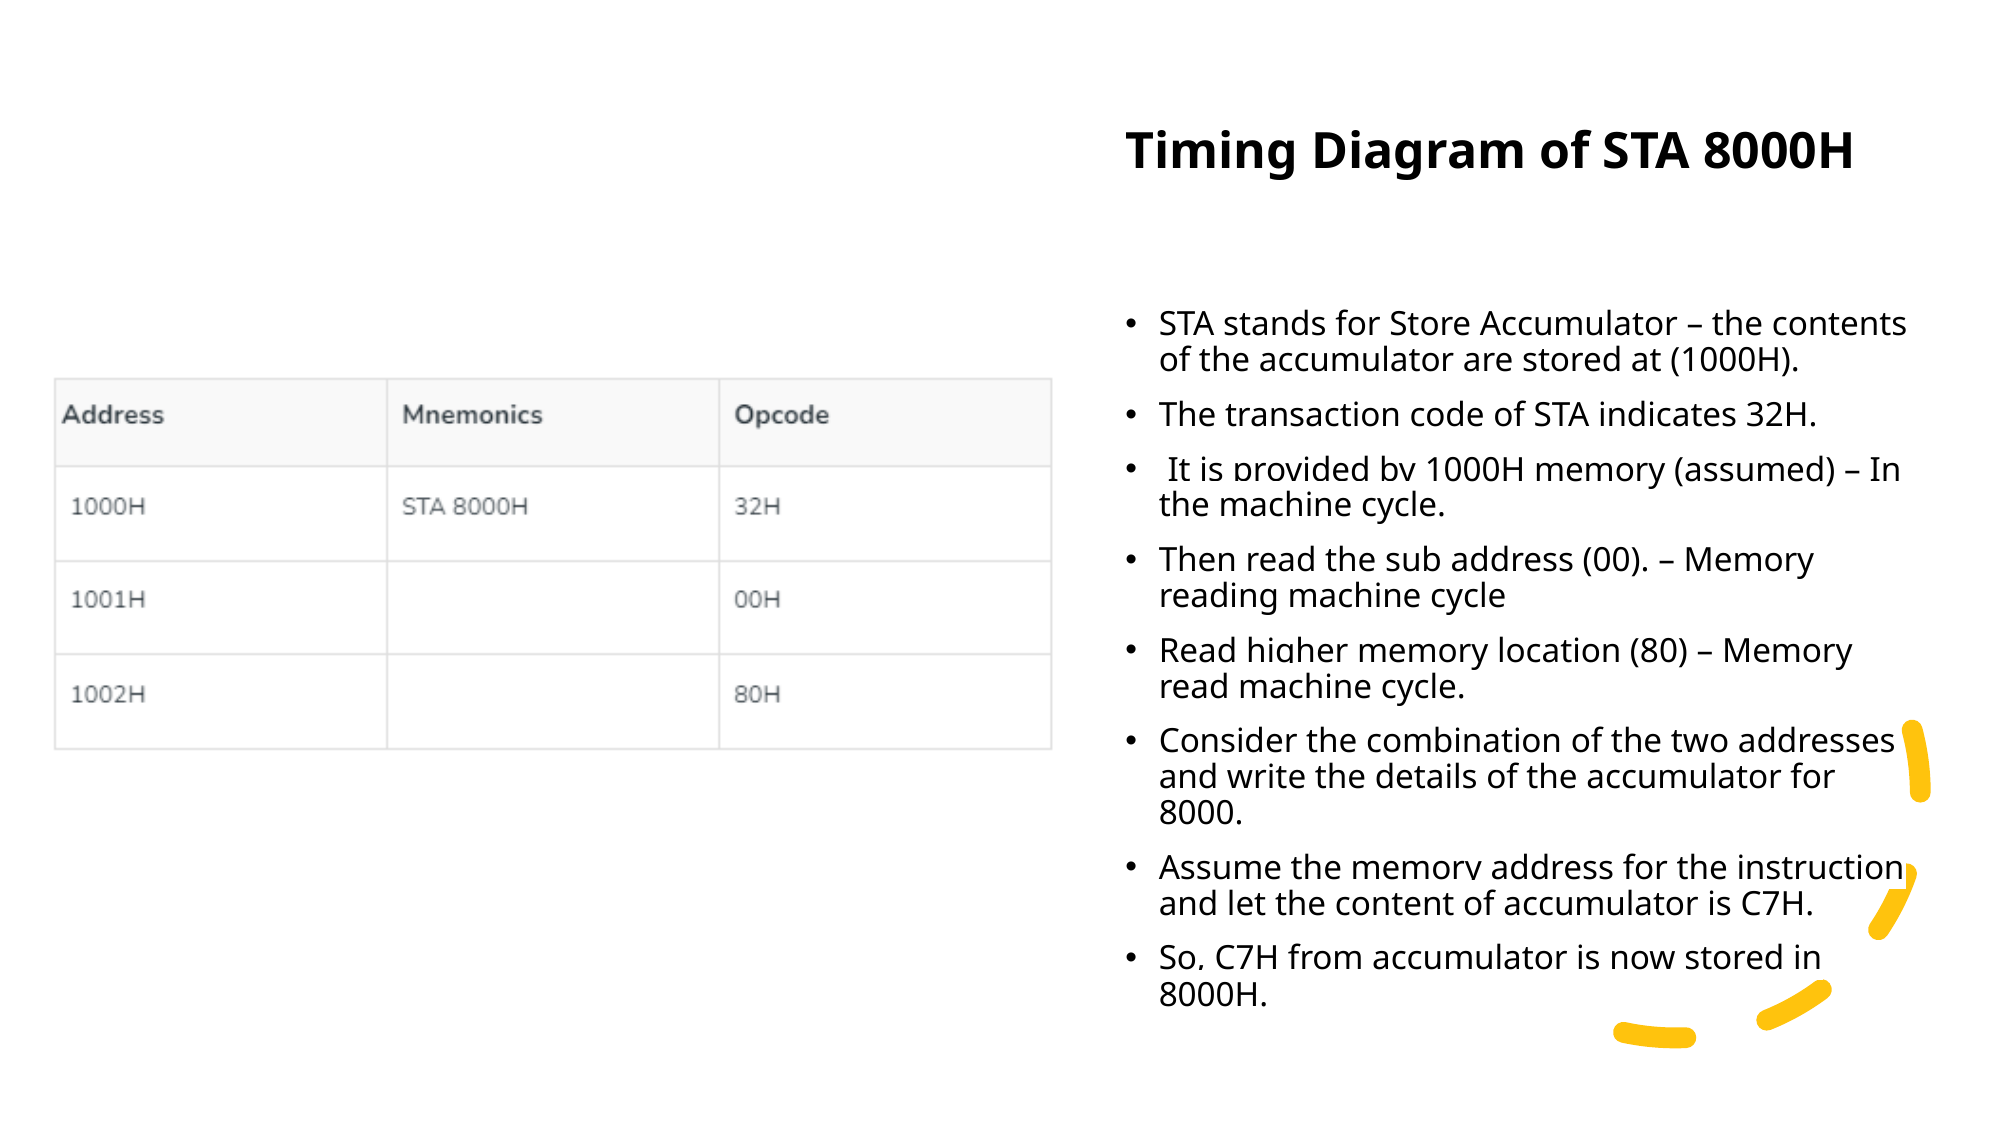

# Timing Diagram of STA 8000H
STA stands for Store Accumulator – the contents of the accumulator are stored at (1000H).
The transaction code of STA indicates 32H.
 It is provided by 1000H memory (assumed) – In the machine cycle.
Then read the sub address (00). – Memory reading machine cycle
Read higher memory location (80) – Memory read machine cycle.
Consider the combination of the two addresses and write the details of the accumulator for 8000.
Assume the memory address for the instruction and let the content of accumulator is C7H.
So, C7H from accumulator is now stored in 8000H.